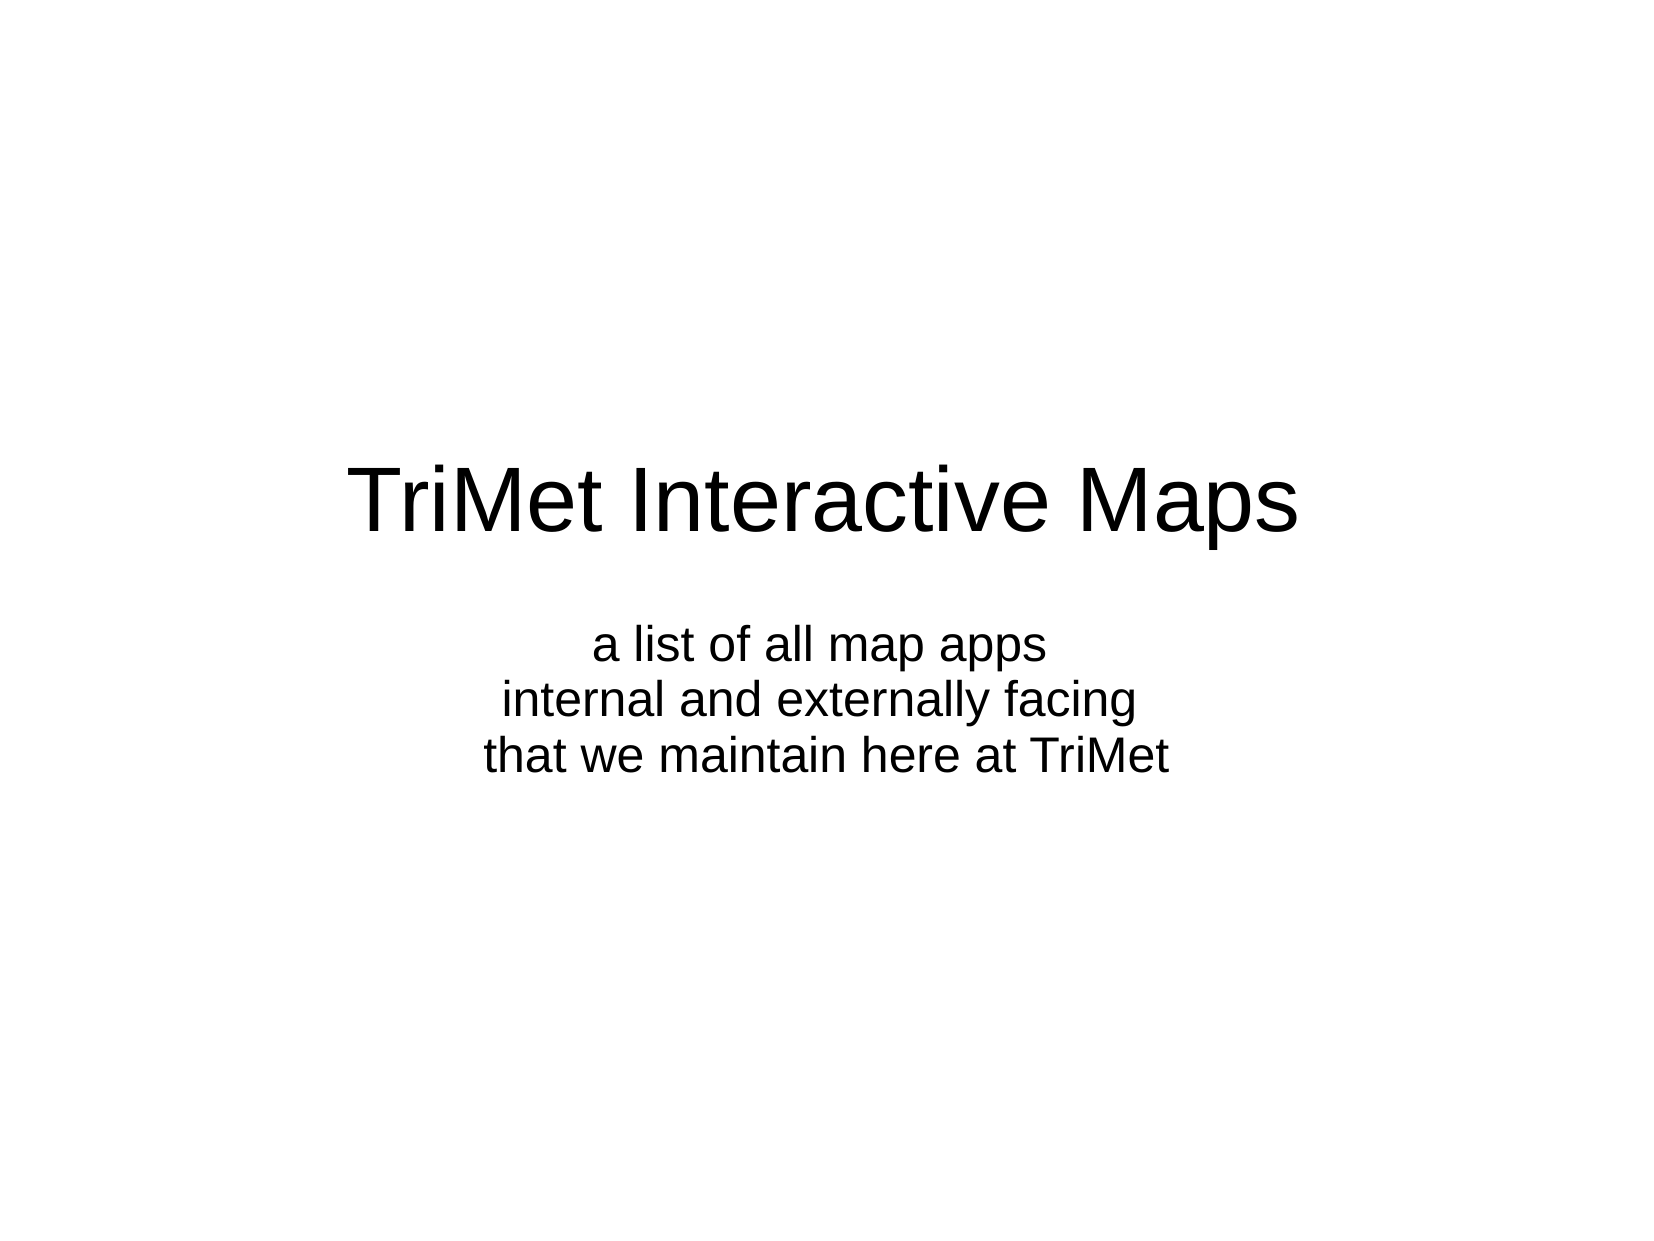

a list of all map apps
internal and externally facing
that we maintain here at TriMet
# TriMet Interactive Maps